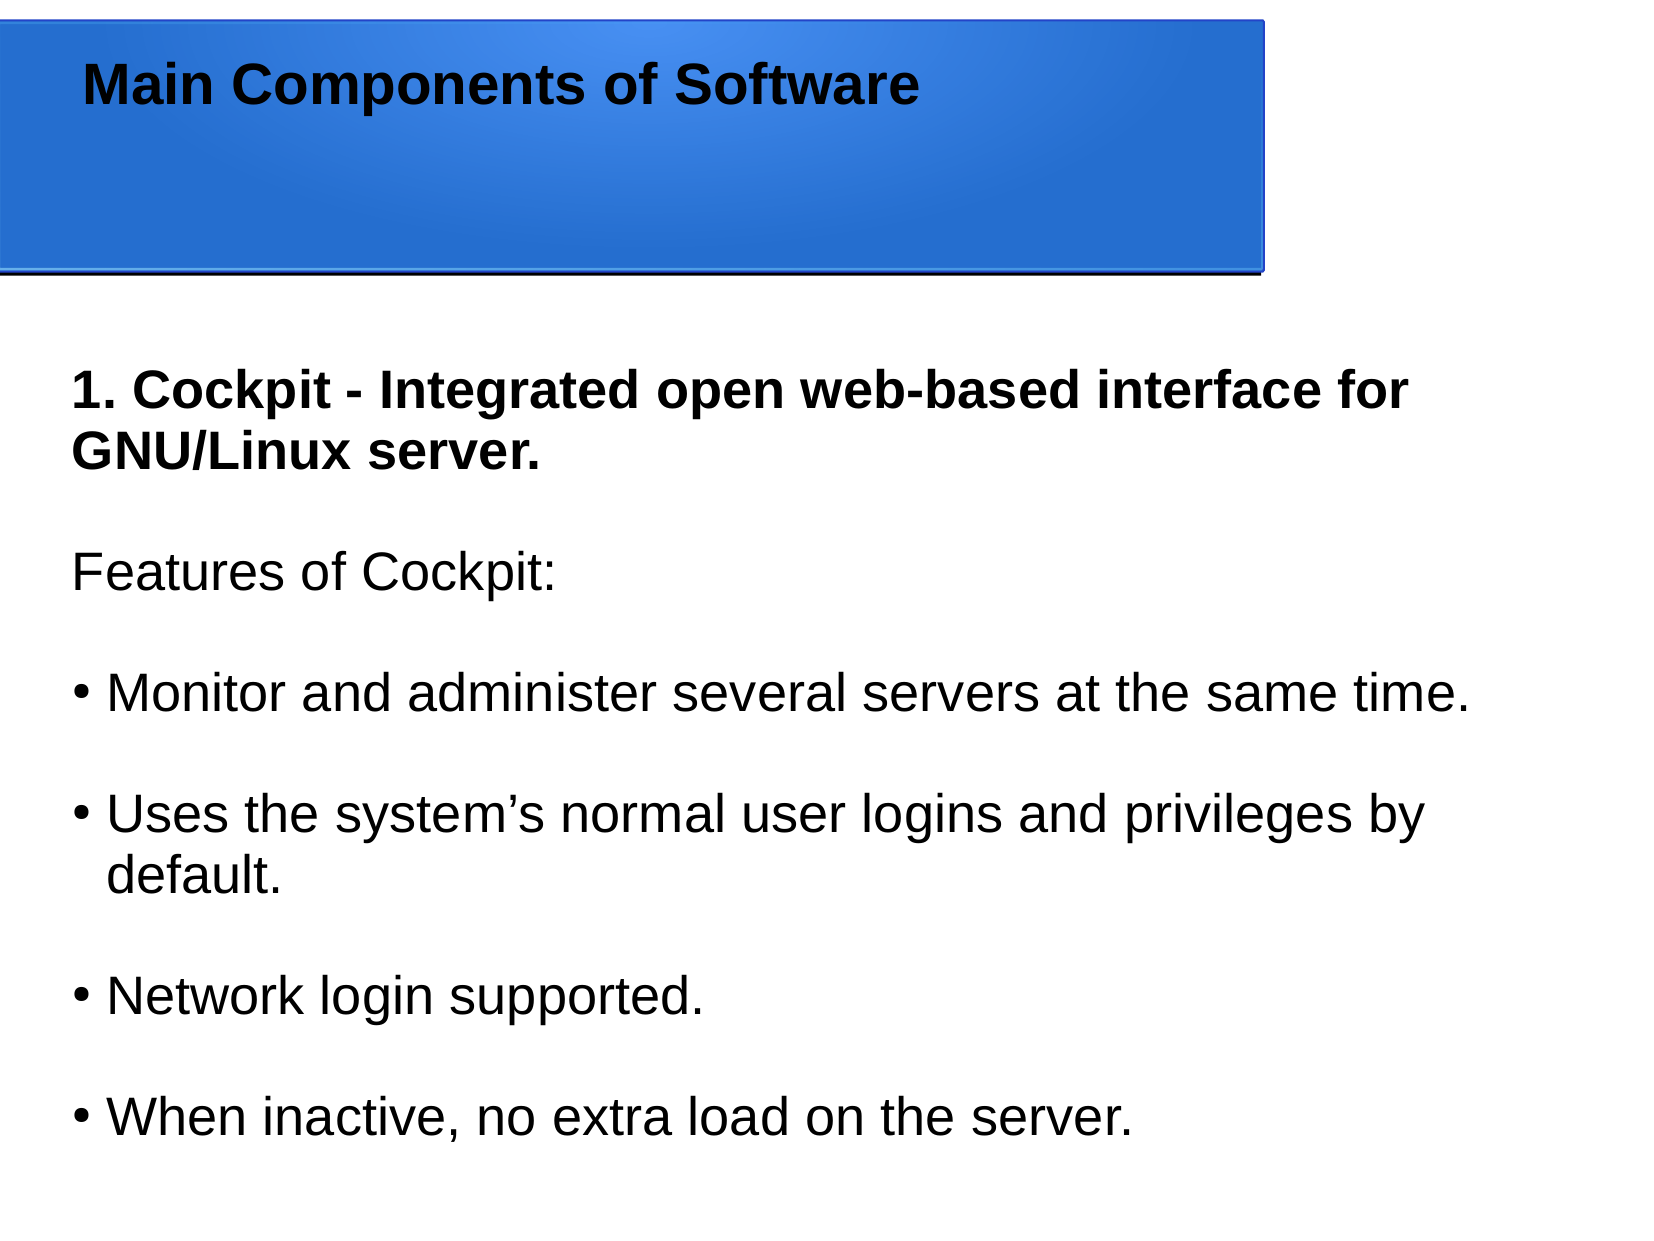

# Main Components of Software
1. Cockpit - Integrated open web-based interface for GNU/Linux server.
Features of Cockpit:
 Monitor and administer several servers at the same time.
 Uses the system’s normal user logins and privileges by
 default.
 Network login supported.
 When inactive, no extra load on the server.